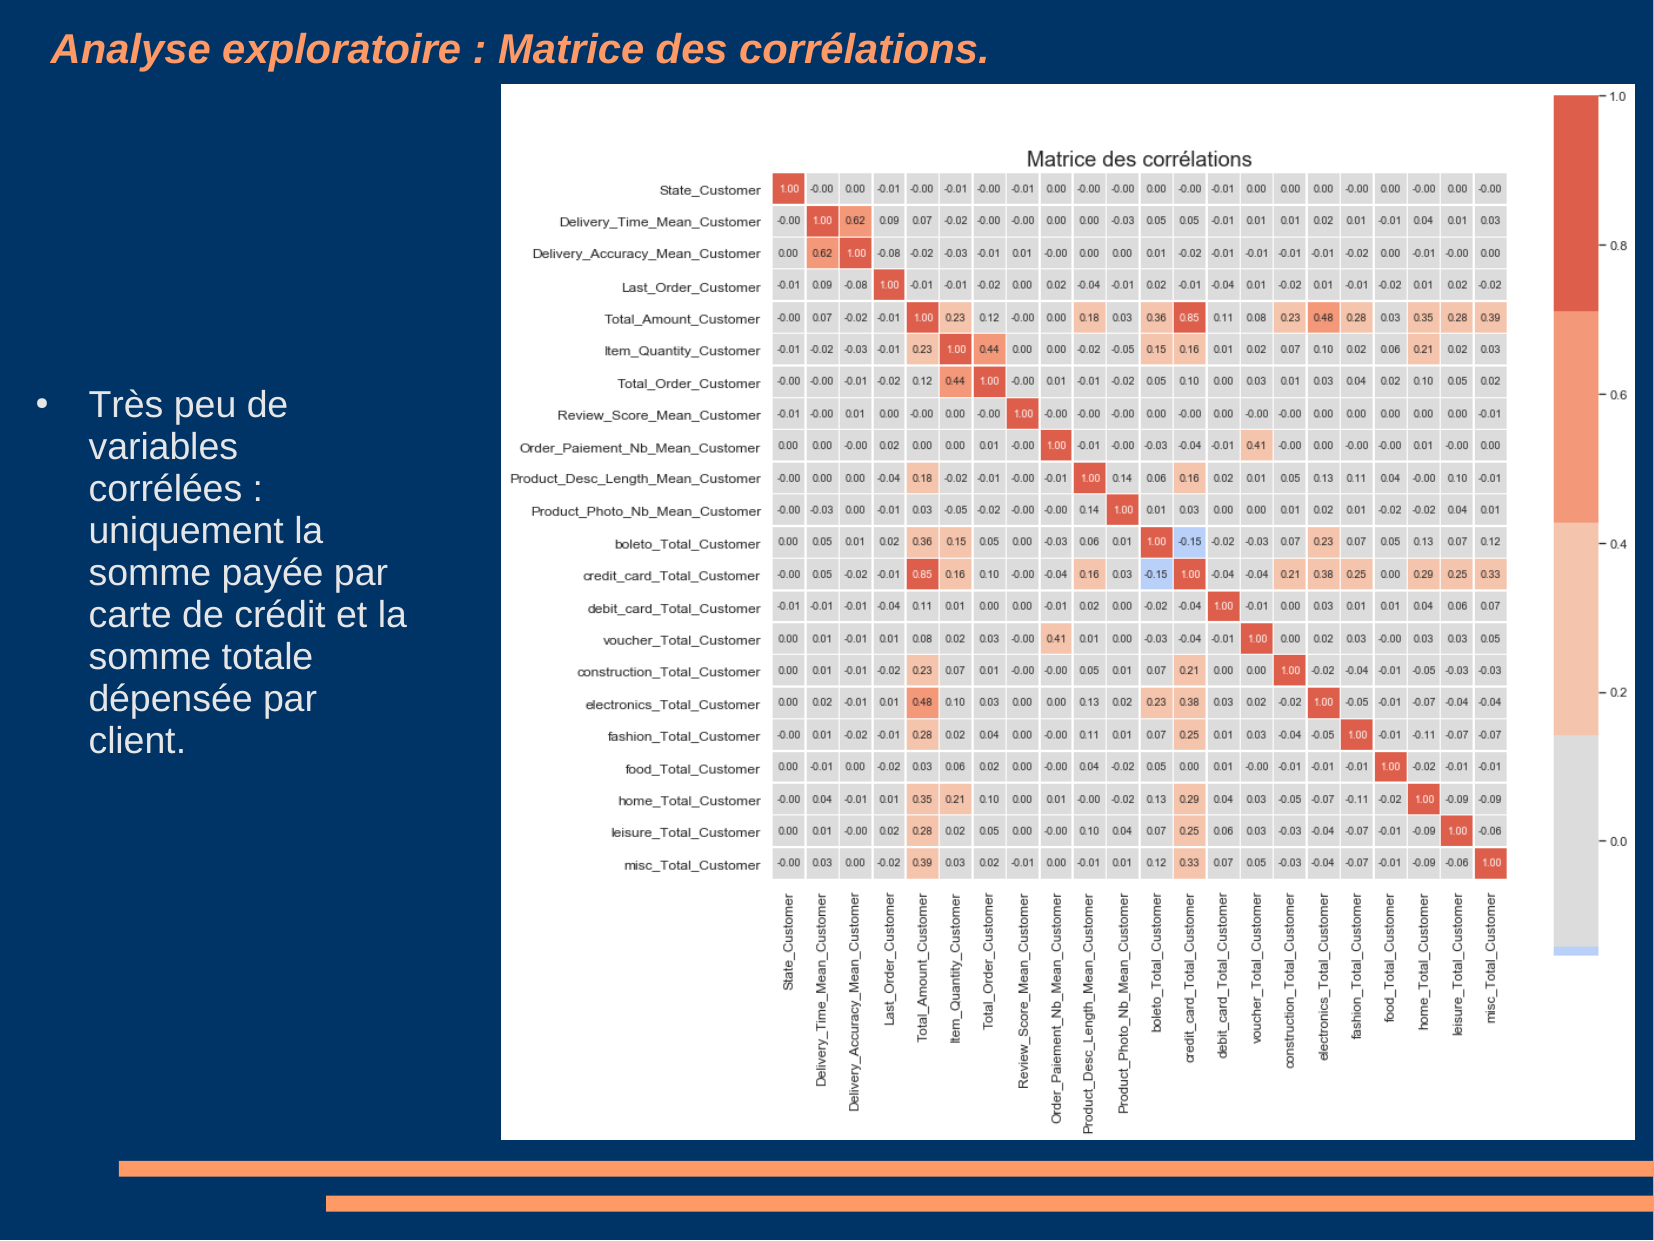

# Analyse exploratoire : Matrice des corrélations.
Très peu de variables corrélées : uniquement la somme payée par carte de crédit et la somme totale dépensée par client.